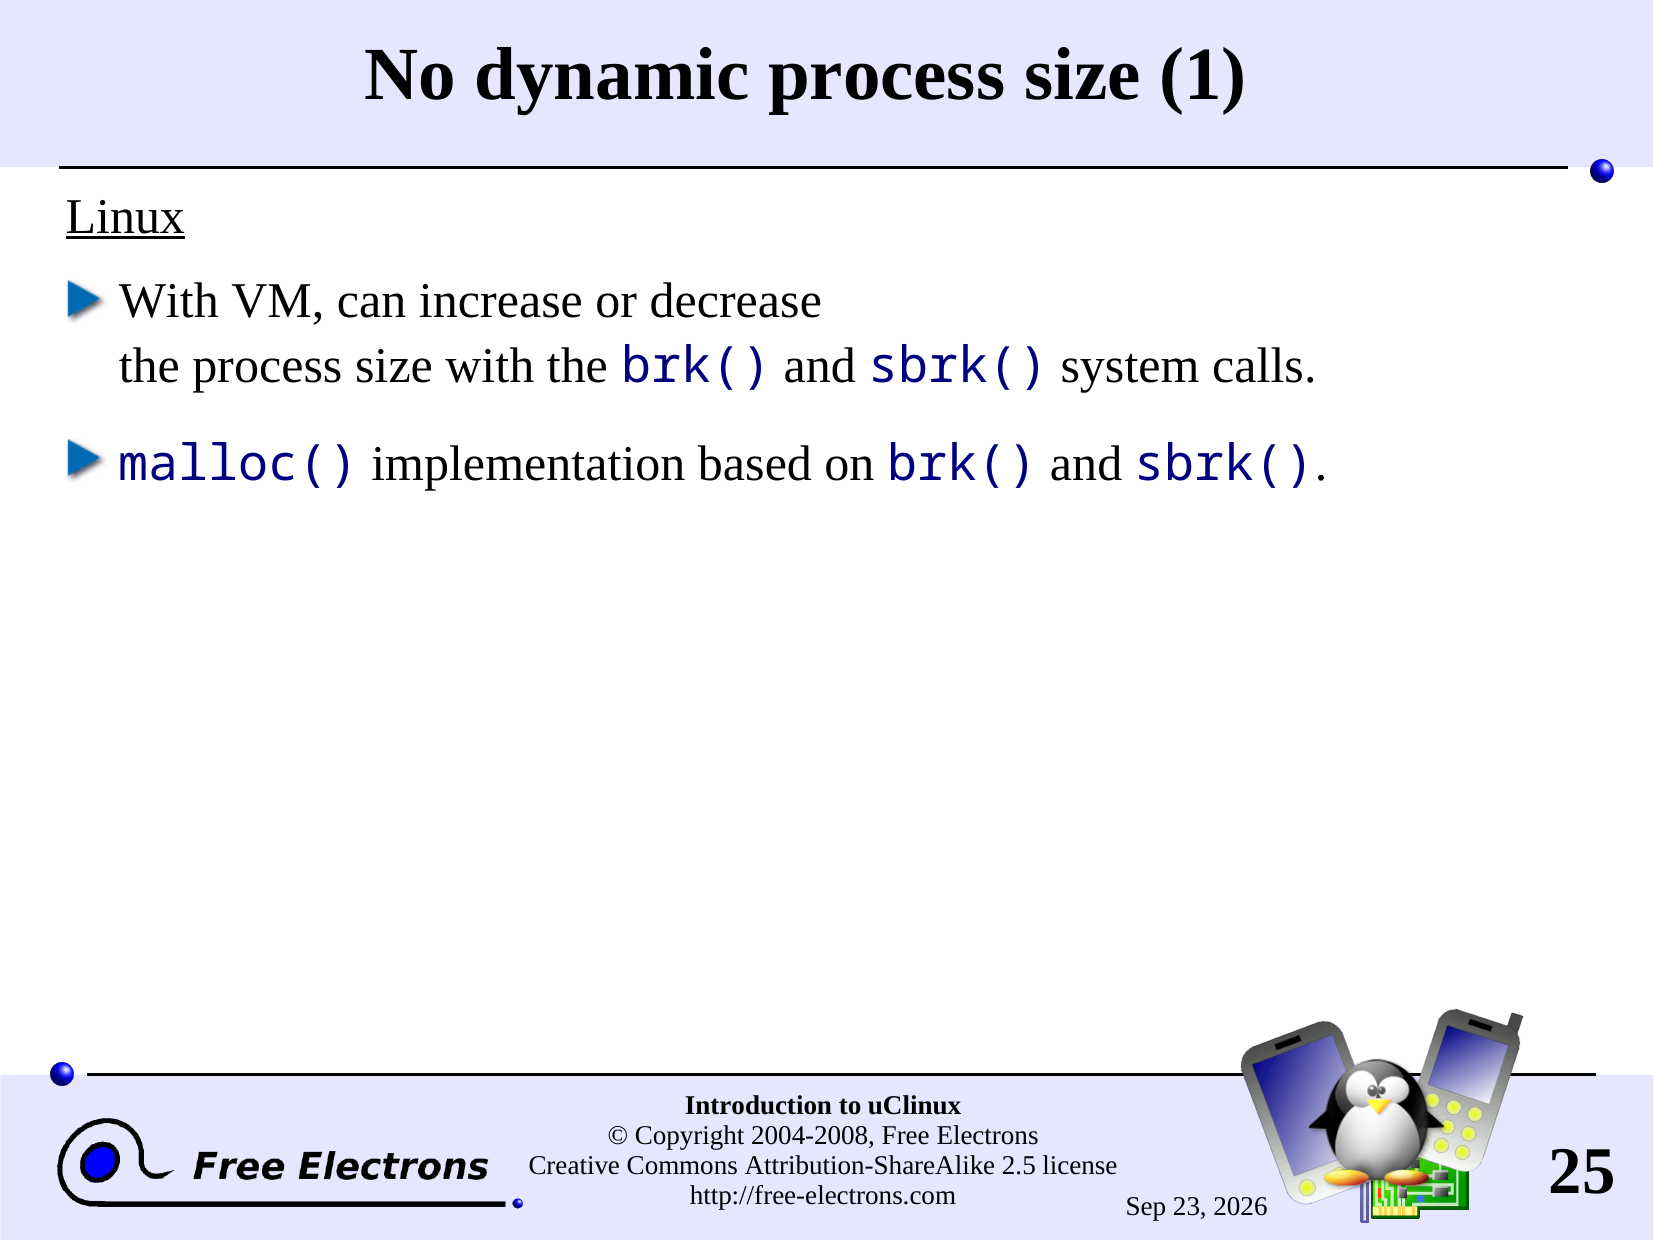

# No dynamic process size (1)
Linux
With VM, can increase or decrease
the process size with the brk() and sbrk() system calls.
malloc() implementation based on brk() and sbrk().